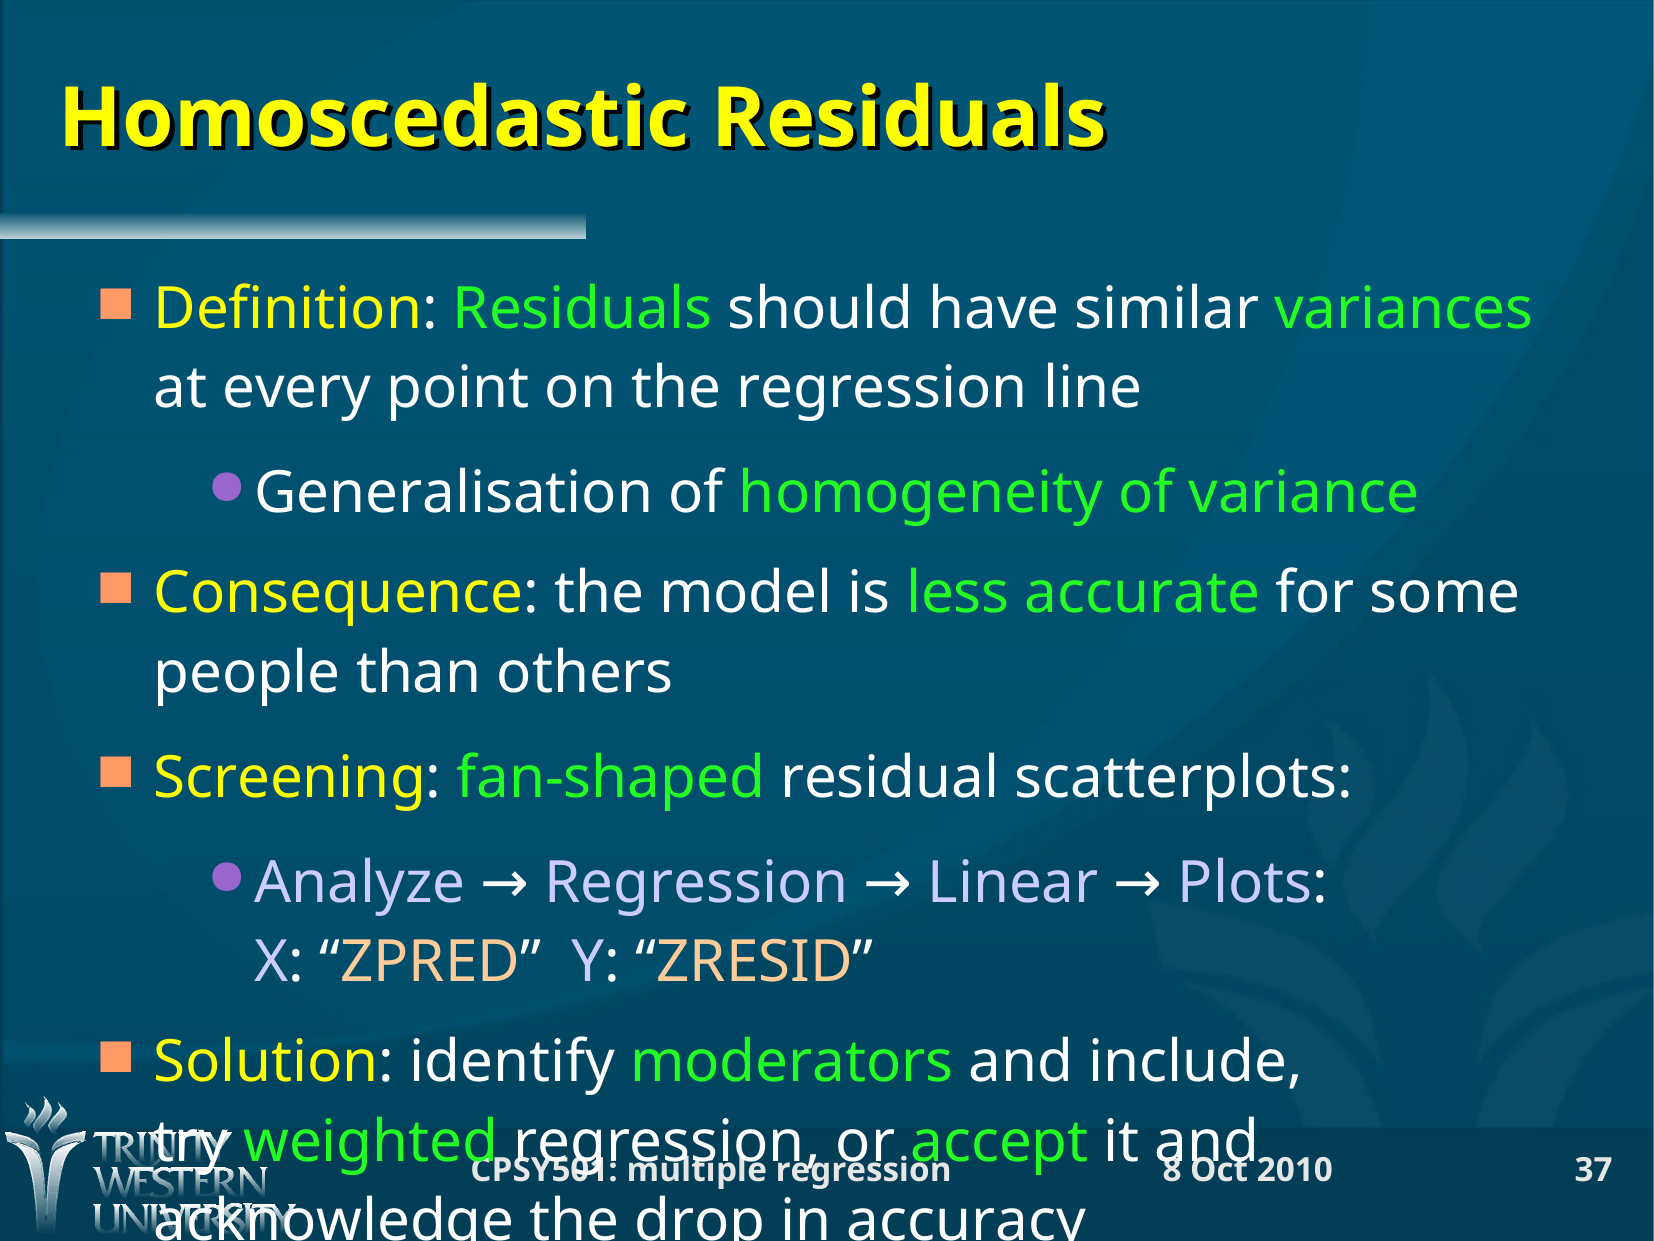

# Homoscedastic Residuals
Definition: Residuals should have similar variances at every point on the regression line
Generalisation of homogeneity of variance
Consequence: the model is less accurate for some people than others
Screening: fan-shaped residual scatterplots:
Analyze → Regression → Linear → Plots:
X: “ZPRED” Y: “ZRESID”
Solution: identify moderators and include,
try weighted regression, or accept it and acknowledge the drop in accuracy
CPSY501: multiple regression
8 Oct 2010
37